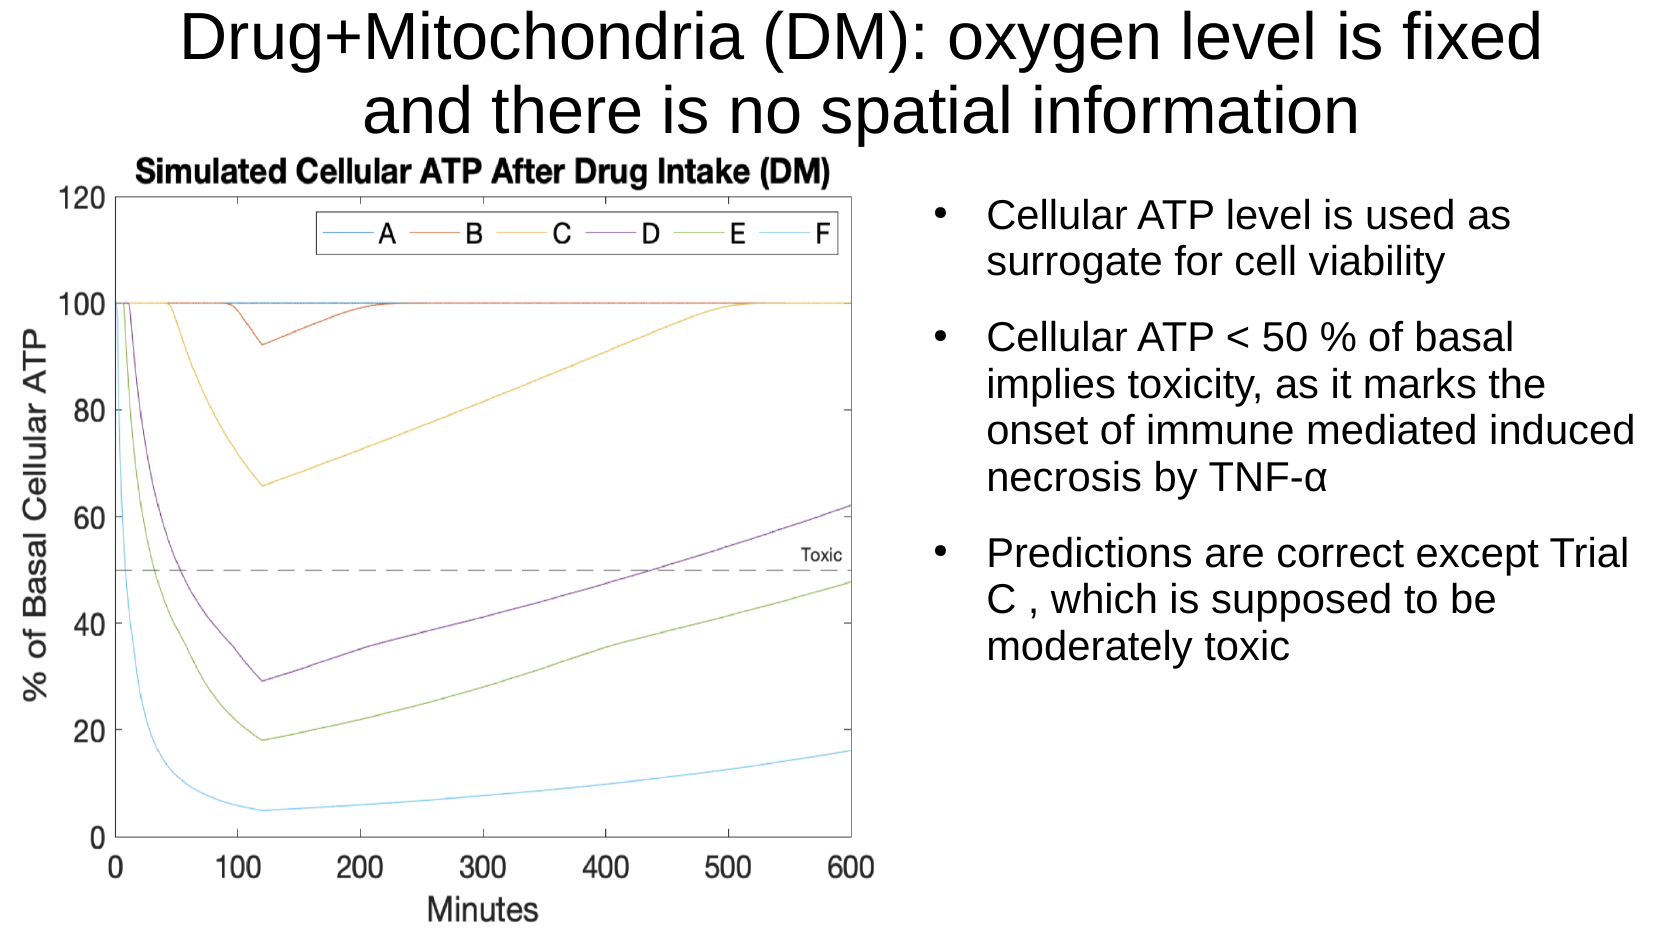

# Drug+Mitochondria (DM): oxygen level is fixed and there is no spatial information
Cellular ATP level is used as surrogate for cell viability
Cellular ATP < 50 % of basal implies toxicity, as it marks the onset of immune mediated induced necrosis by TNF-α
Predictions are correct except Trial C , which is supposed to be moderately toxic